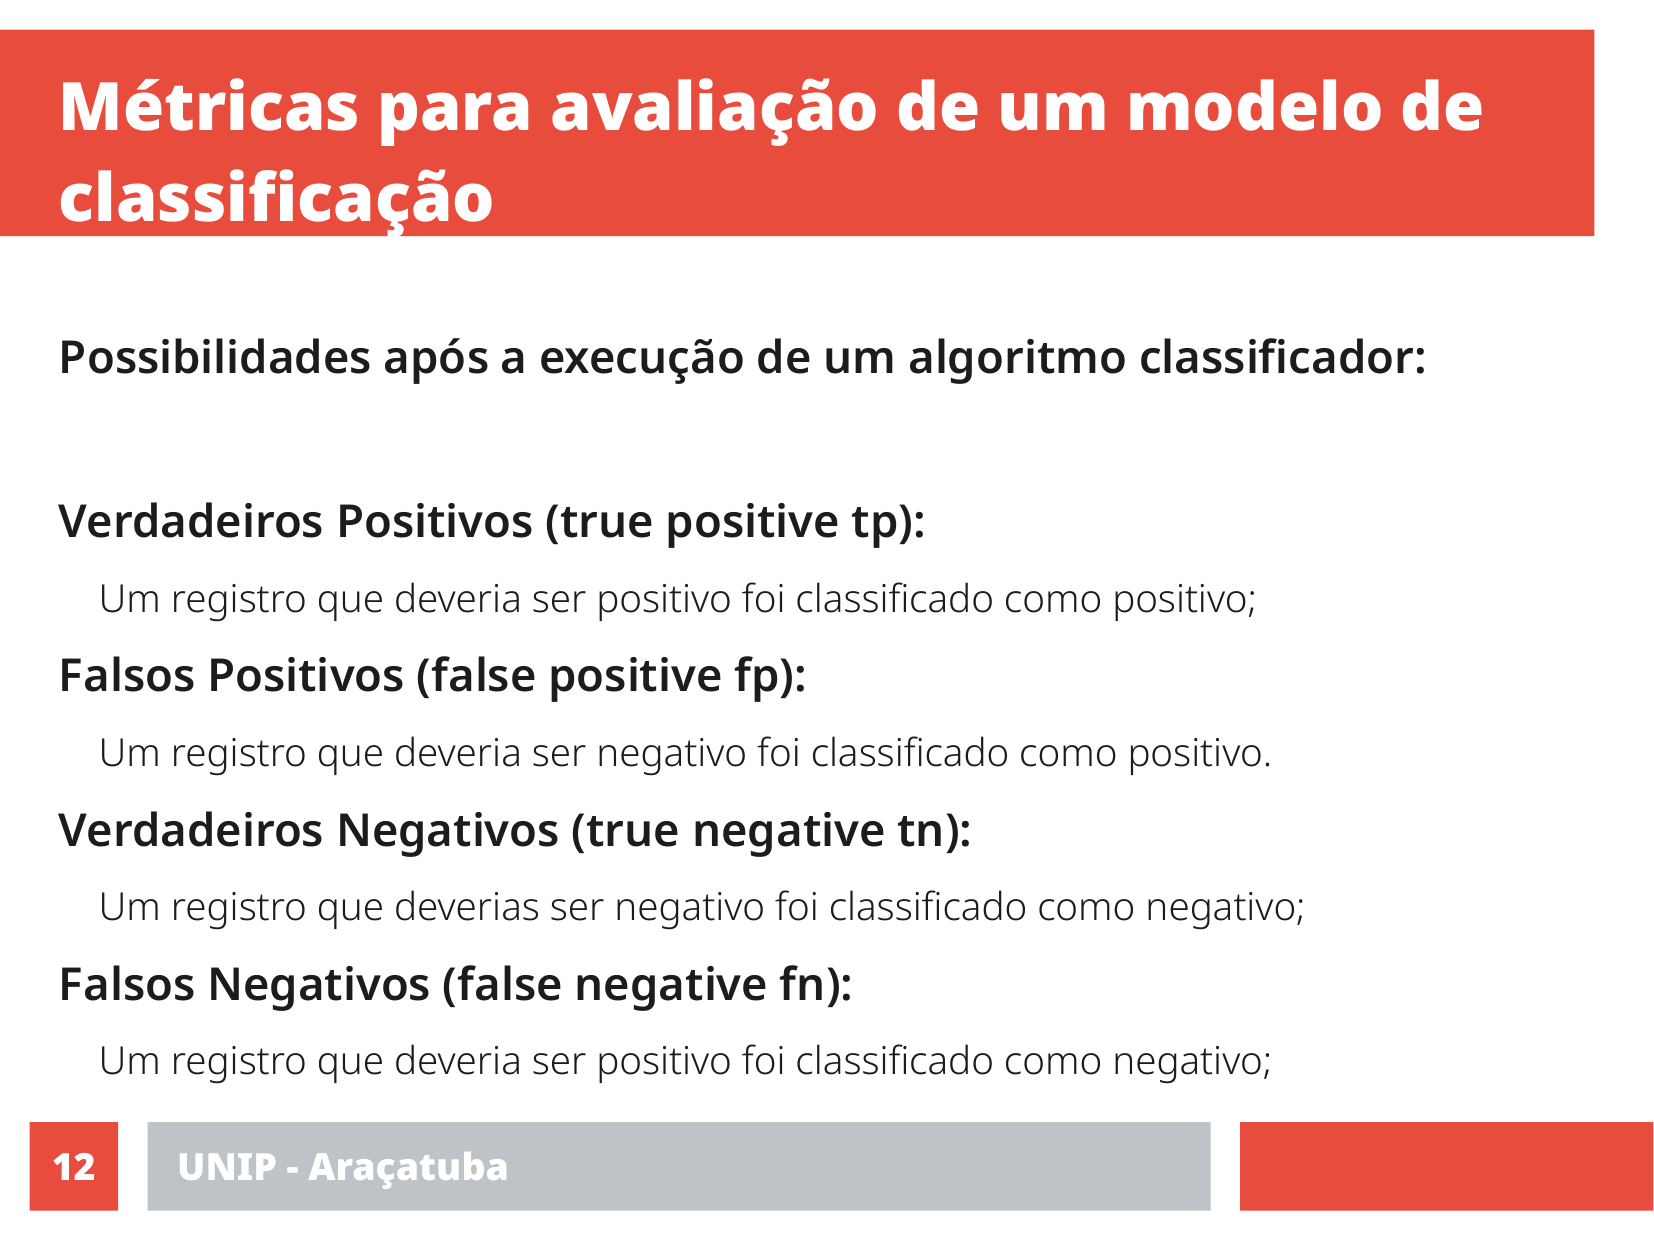

# Métricas para avaliação de um modelo de classificação
Possibilidades após a execução de um algoritmo classificador:
Verdadeiros Positivos (true positive tp):
Um registro que deveria ser positivo foi classificado como positivo;
Falsos Positivos (false positive fp):
Um registro que deveria ser negativo foi classificado como positivo.
Verdadeiros Negativos (true negative tn):
Um registro que deverias ser negativo foi classificado como negativo;
Falsos Negativos (false negative fn):
Um registro que deveria ser positivo foi classificado como negativo;
12
UNIP - Araçatuba